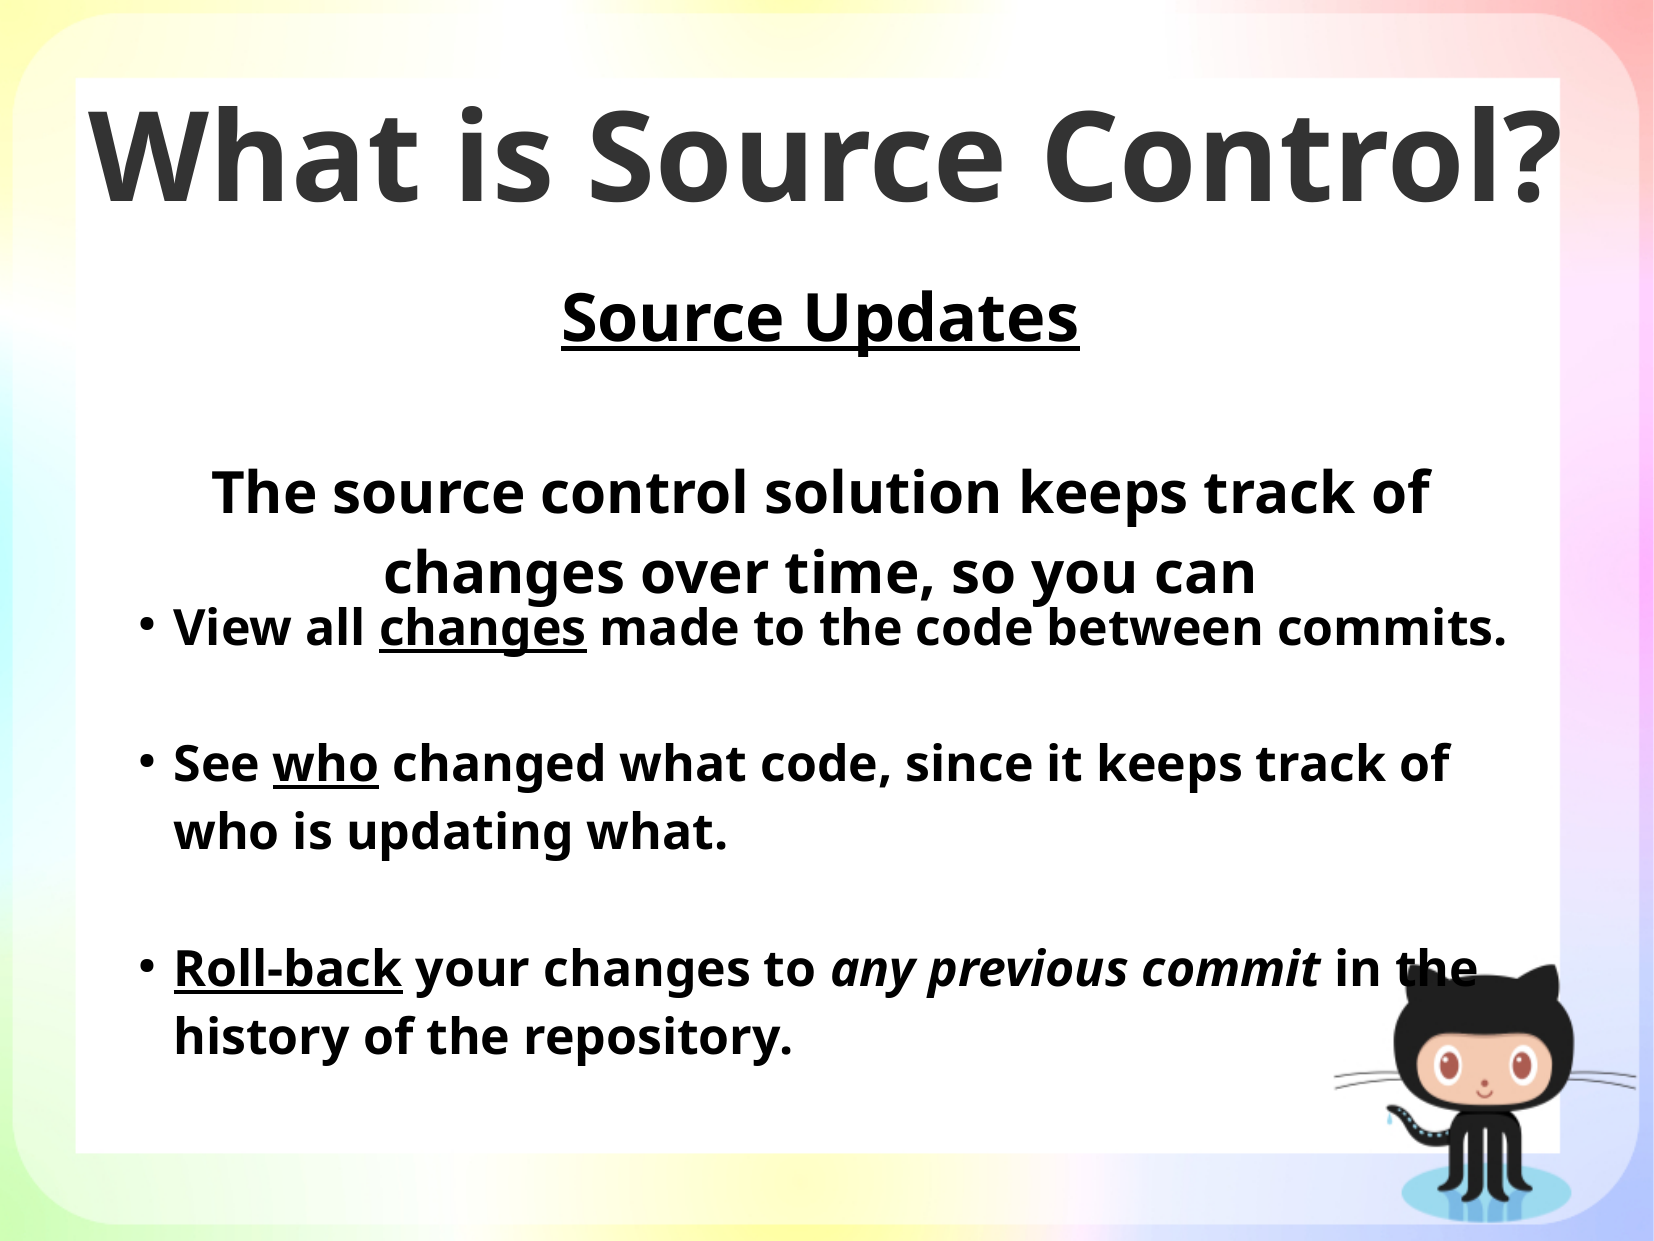

# What is Source Control?
Source Updates
The source control solution keeps track of changes over time, so you can
View all changes made to the code between commits.
See who changed what code, since it keeps track of who is updating what.
Roll-back your changes to any previous commit in the history of the repository.